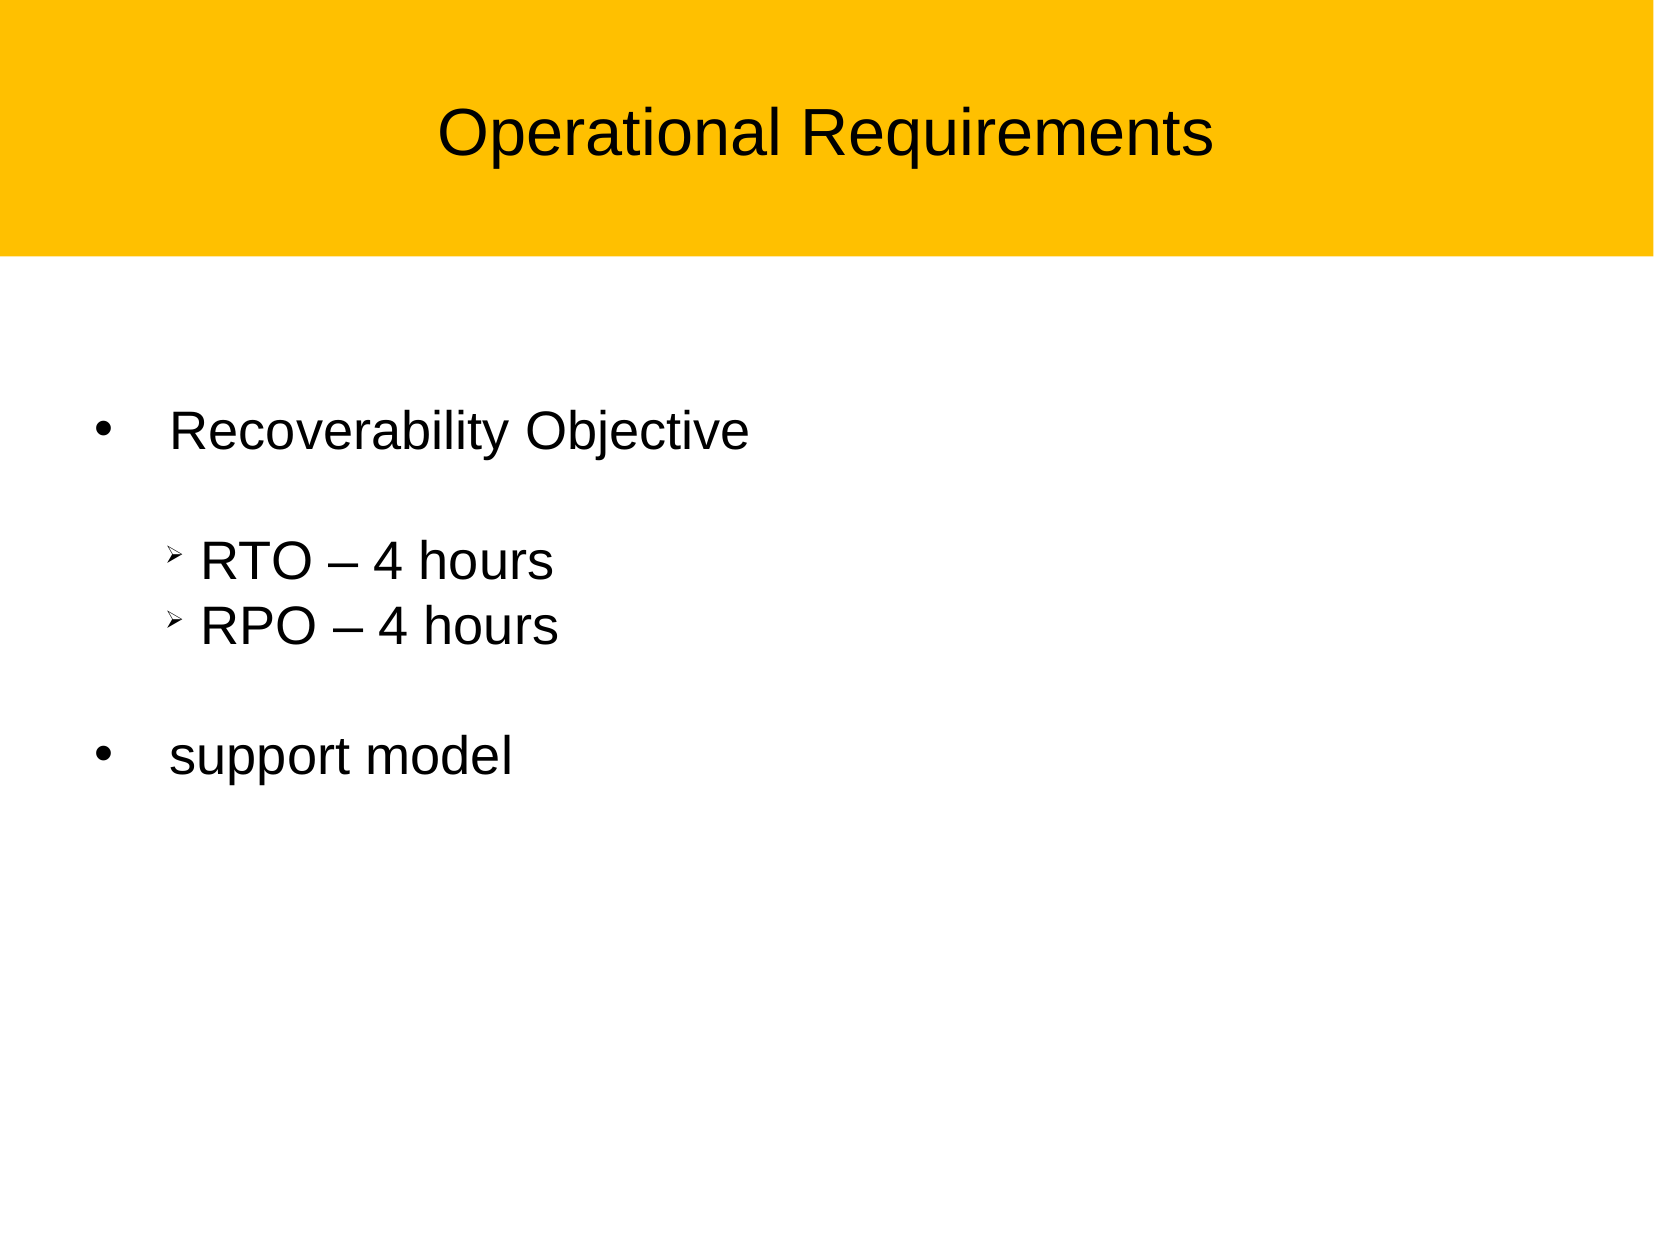

Operational Requirements
Recoverability Objective
RTO – 4 hours
RPO – 4 hours
support model